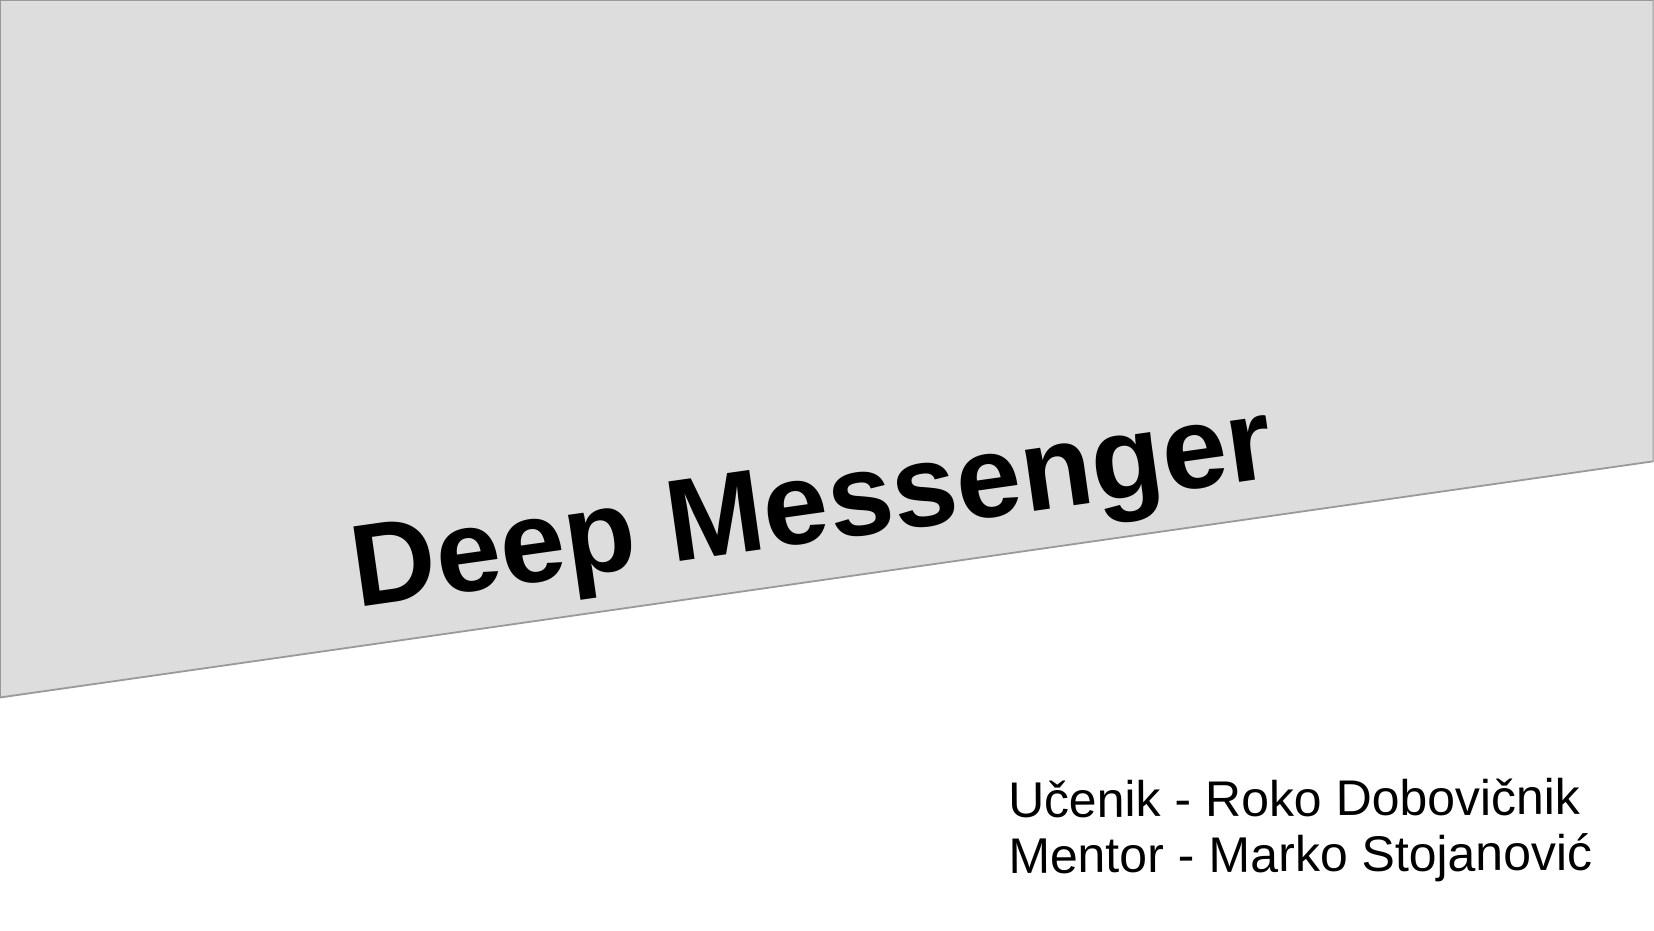

# Deep Messenger
Učenik - Roko Dobovičnik
Mentor - Marko Stojanović